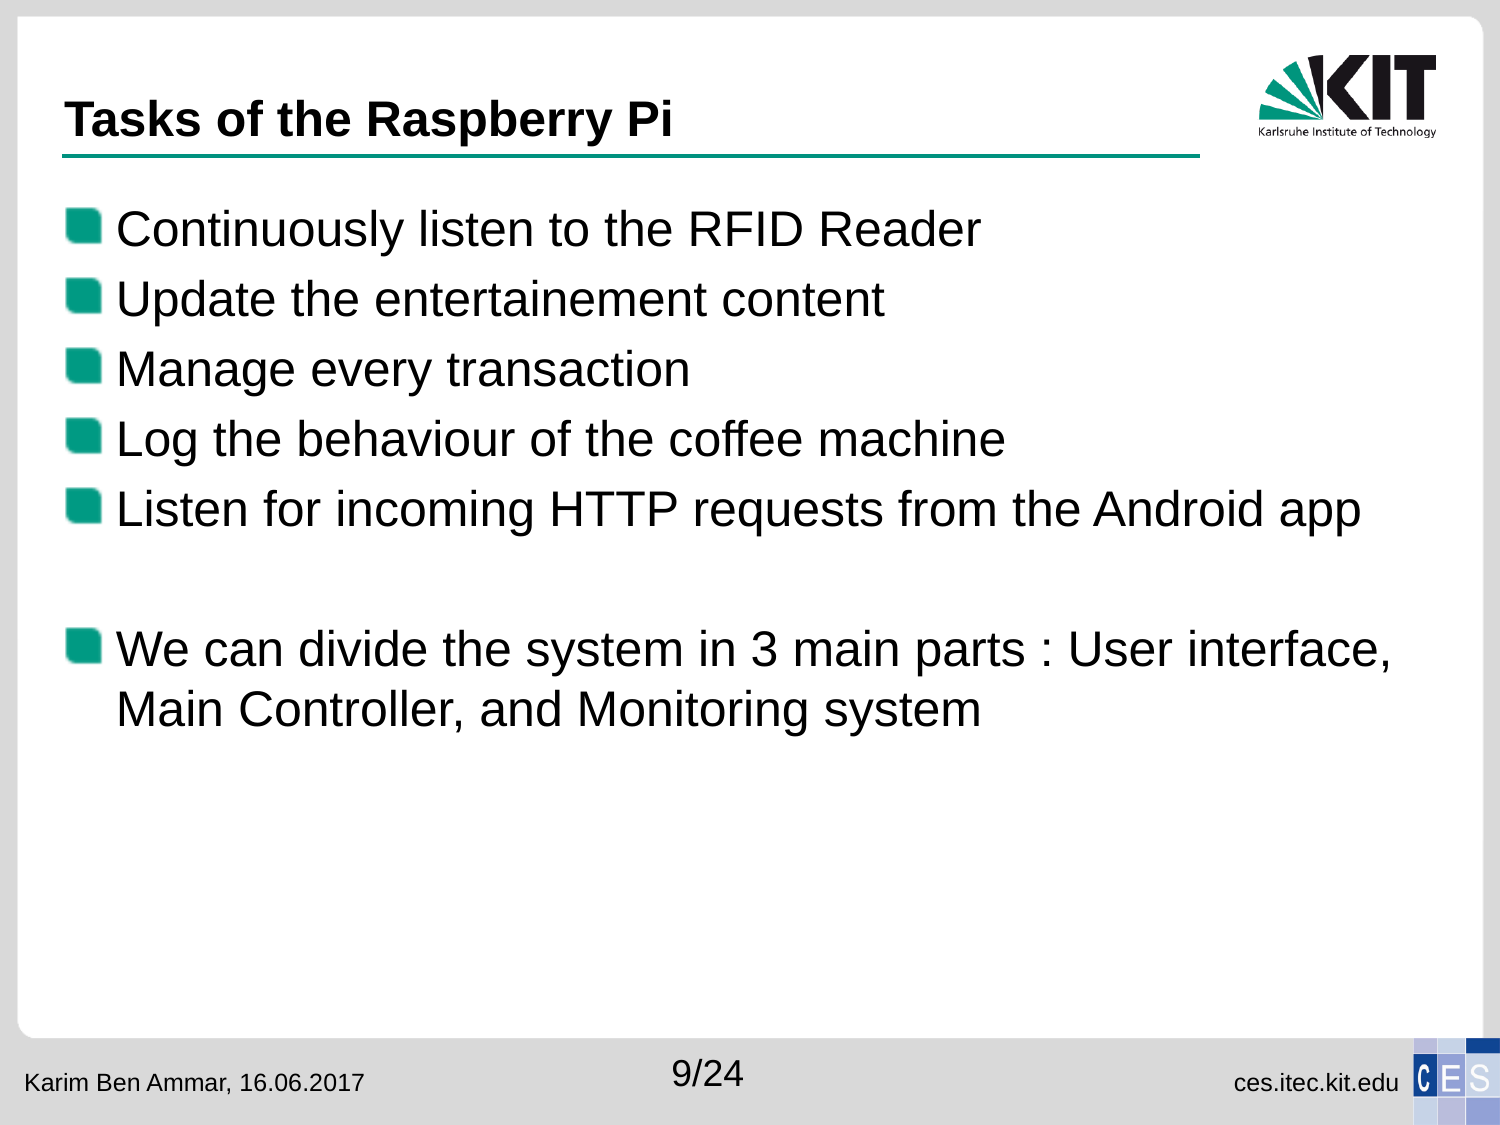

# Tasks of the Raspberry Pi
Continuously listen to the RFID Reader
Update the entertainement content
Manage every transaction
Log the behaviour of the coffee machine
Listen for incoming HTTP requests from the Android app
We can divide the system in 3 main parts : User interface, Main Controller, and Monitoring system
9/24